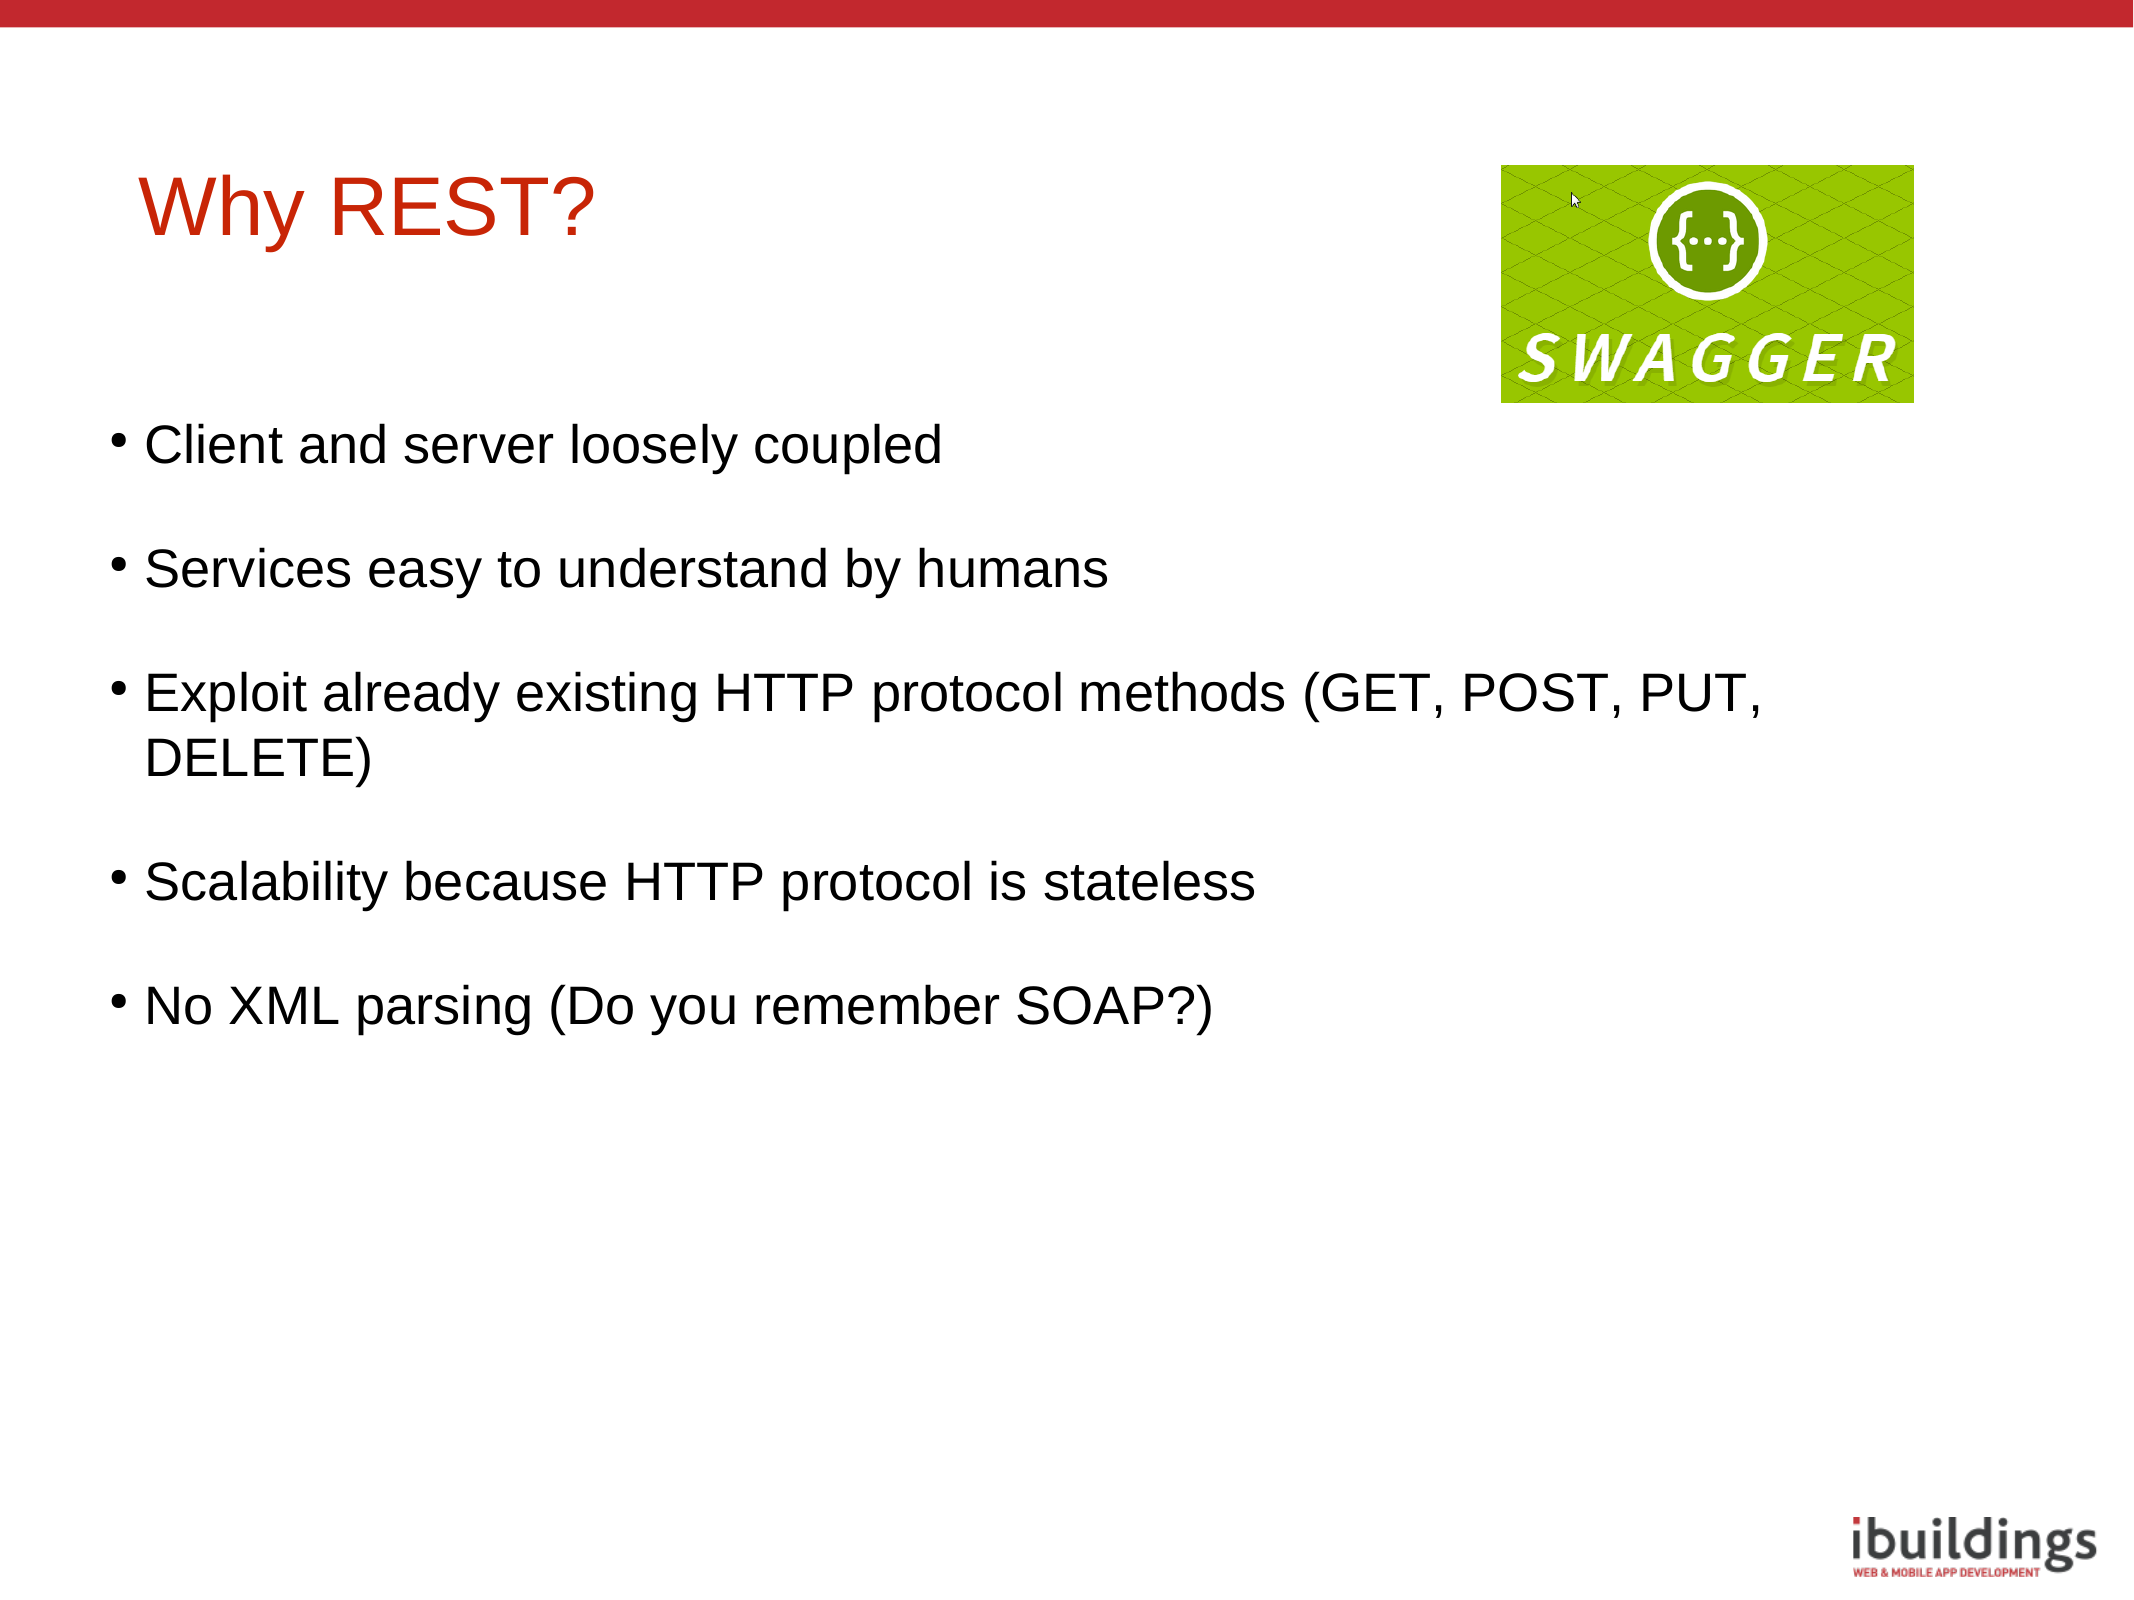

# Why REST?
Client and server loosely coupled
Services easy to understand by humans
Exploit already existing HTTP protocol methods (GET, POST, PUT, DELETE)
Scalability because HTTP protocol is stateless
No XML parsing (Do you remember SOAP?)